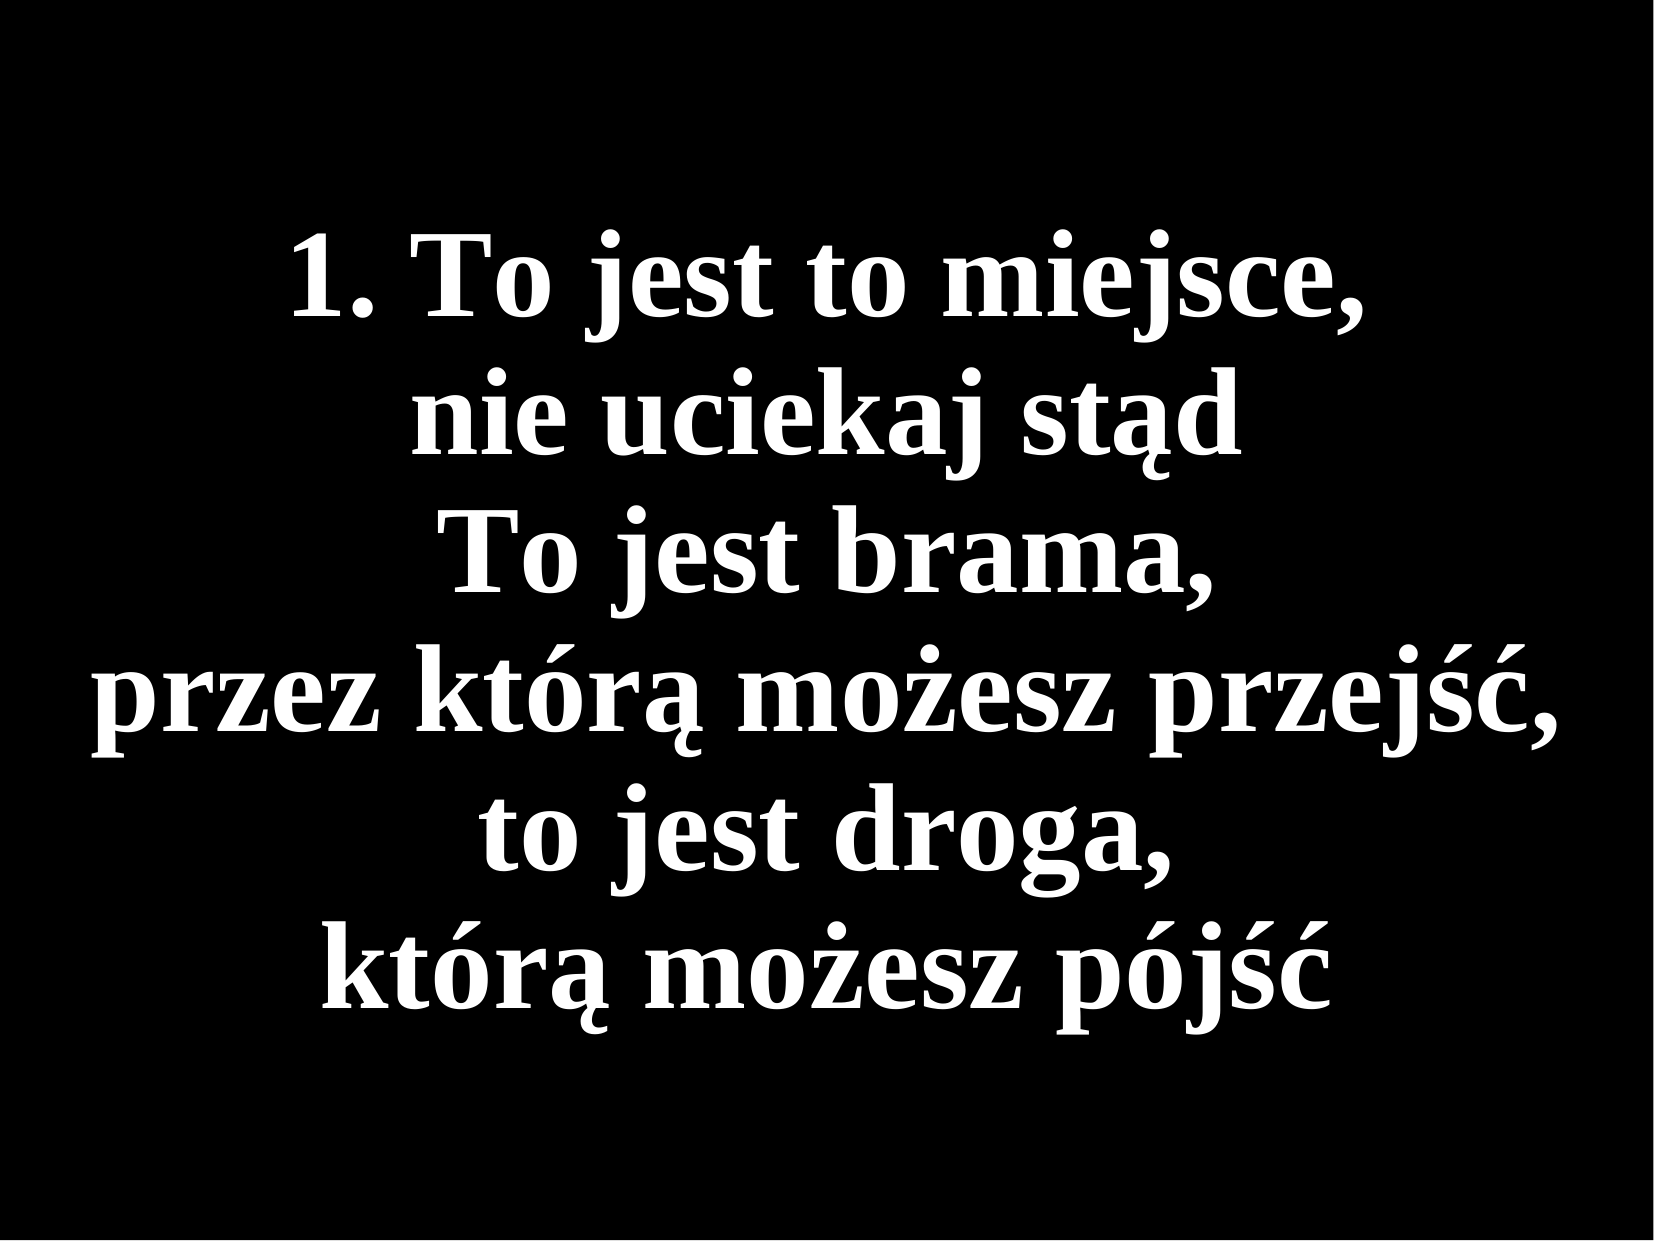

# 1. To jest to miejsce, nie uciekaj stąd To jest brama, przez którą możesz przejść, to jest droga, którą możesz pójść